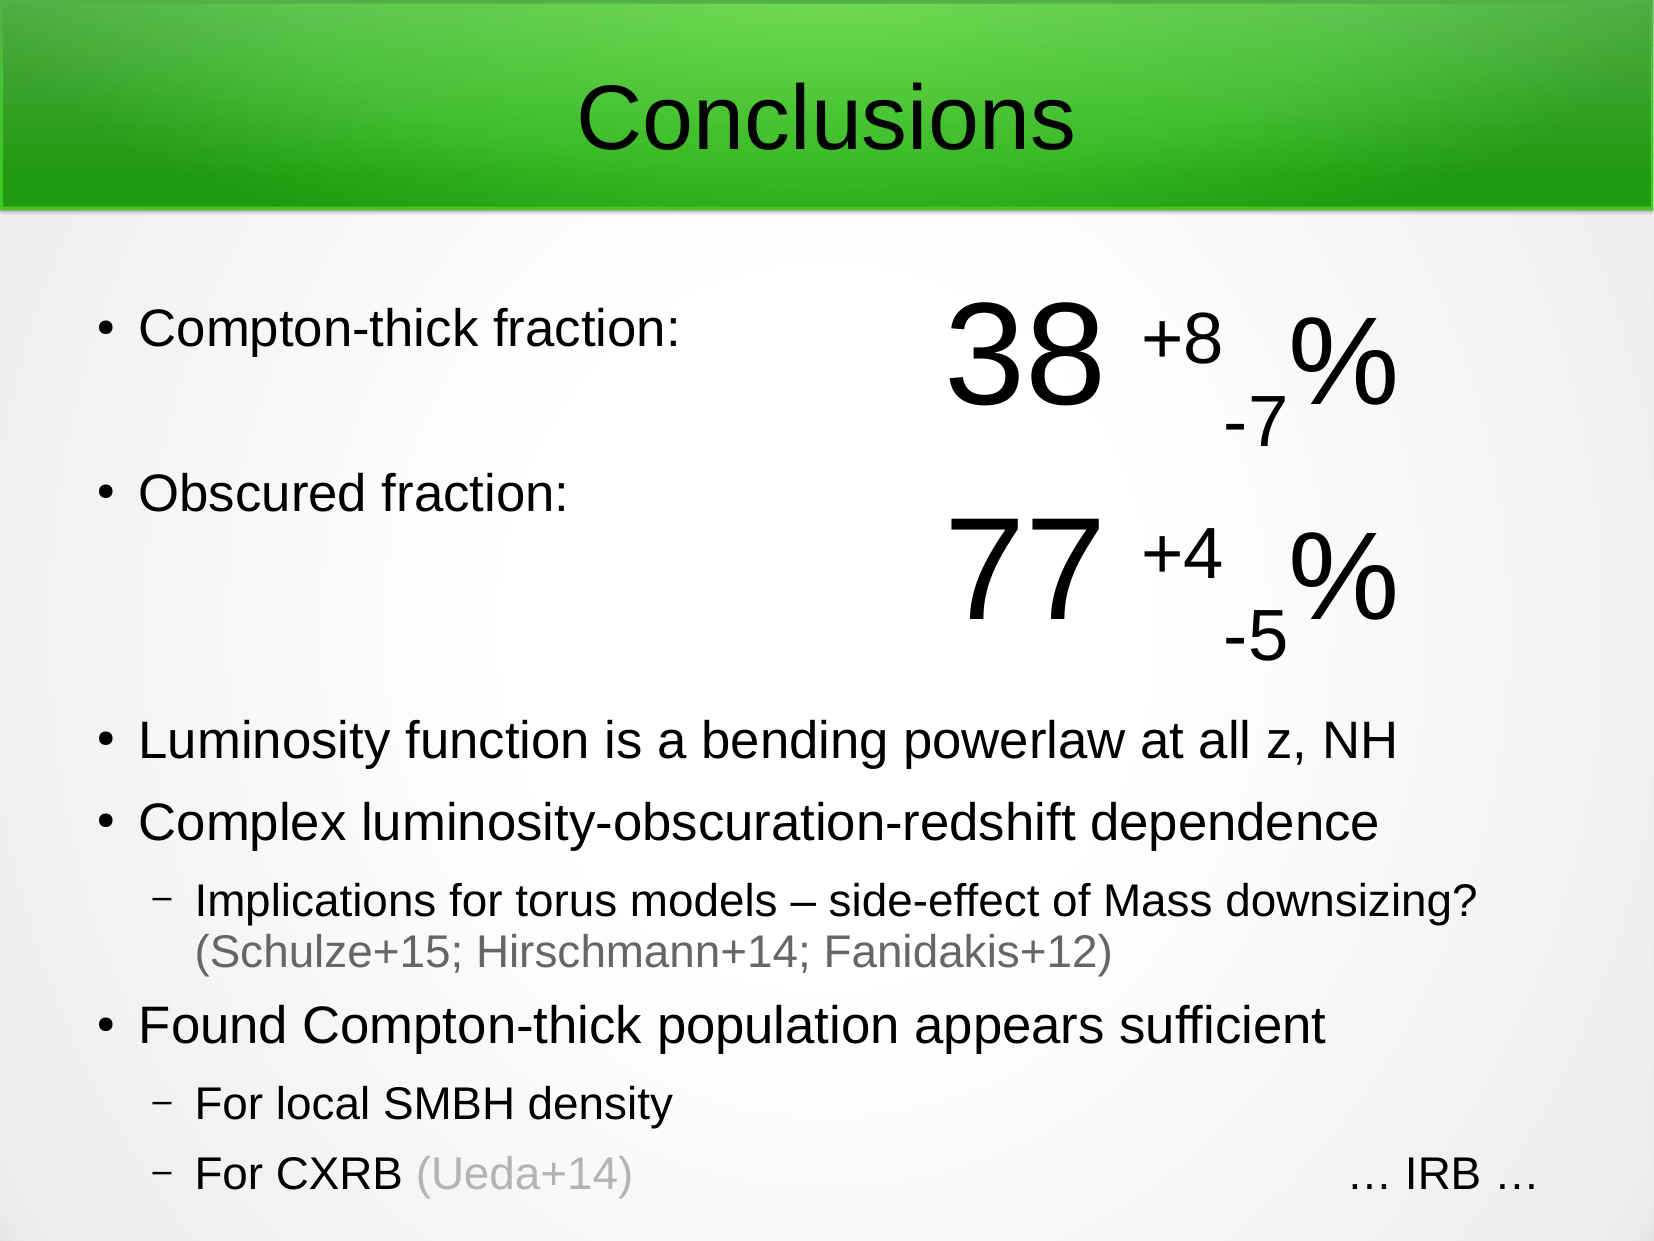

# Conclusions
38 +8-7%
Compton-thick fraction:
Obscured fraction:
Luminosity function is a bending powerlaw at all z, NH
Complex luminosity-obscuration-redshift dependence
Implications for torus models – side-effect of Mass downsizing?
(Schulze+15; Hirschmann+14; Fanidakis+12)
Found Compton-thick population appears sufficient
For local SMBH density
For CXRB (Ueda+14) … IRB …
77 +4-5%